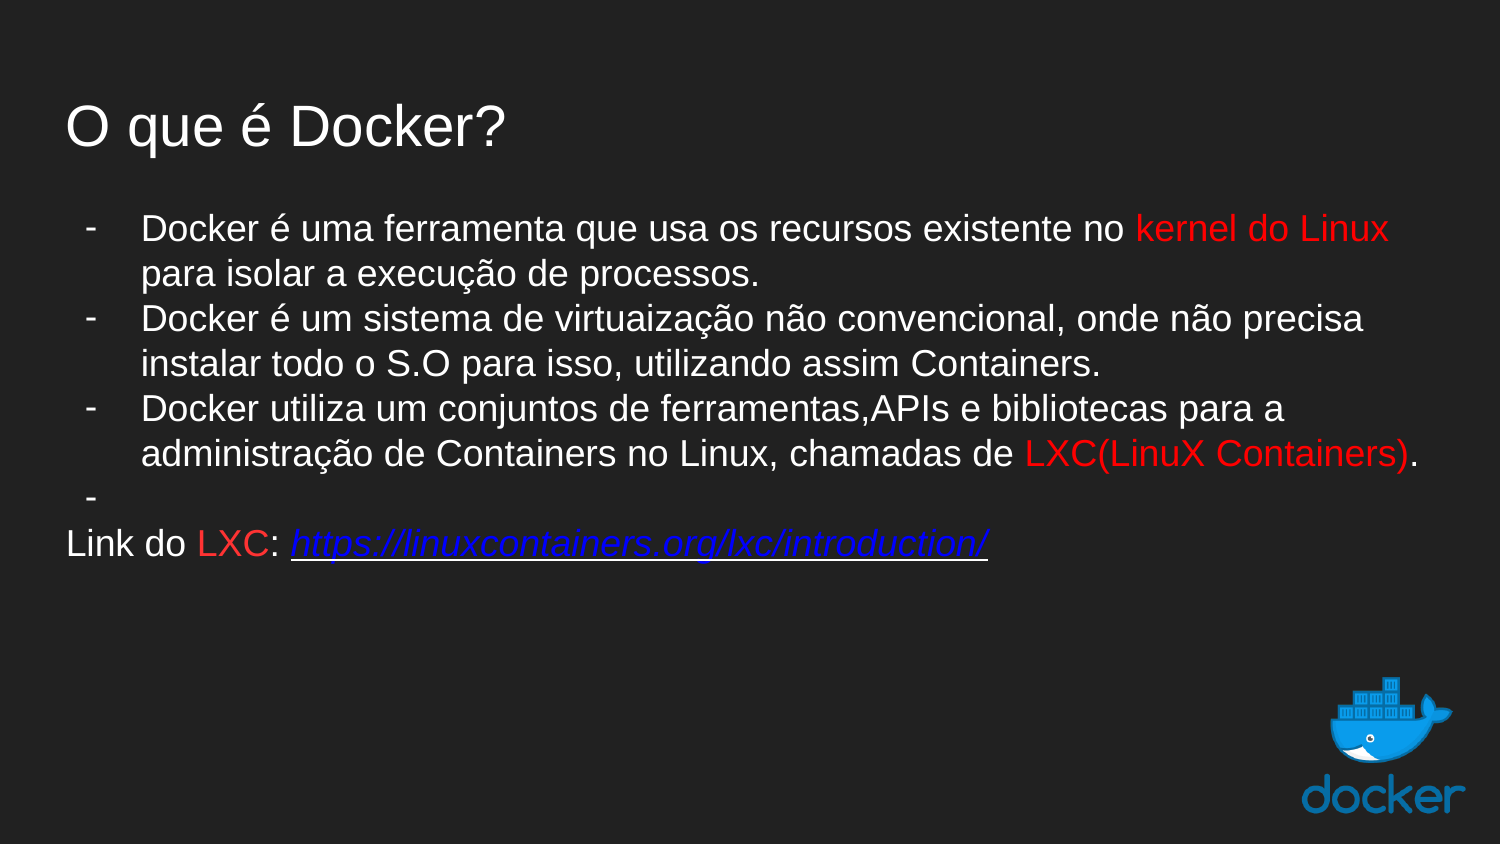

O que é Docker?
Docker é uma ferramenta que usa os recursos existente no kernel do Linux para isolar a execução de processos.
Docker é um sistema de virtuaização não convencional, onde não precisa instalar todo o S.O para isso, utilizando assim Containers.
Docker utiliza um conjuntos de ferramentas,APIs e bibliotecas para a administração de Containers no Linux, chamadas de LXC(LinuX Containers).
Link do LXC: https://linuxcontainers.org/lxc/introduction/